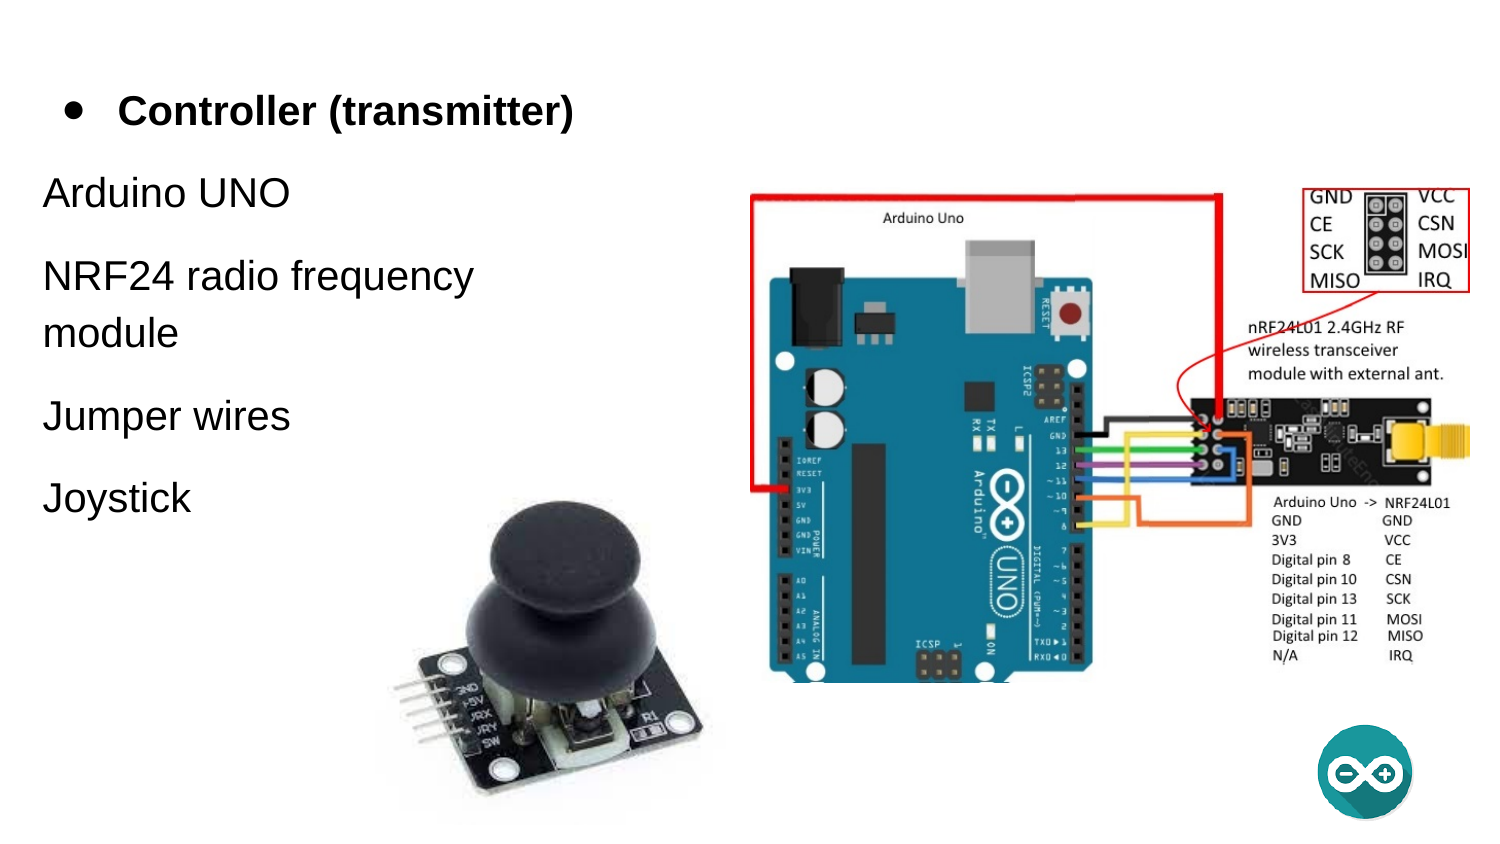

# Controller (transmitter)
Arduino UNO
NRF24 radio frequency module
Jumper wires
Joystick